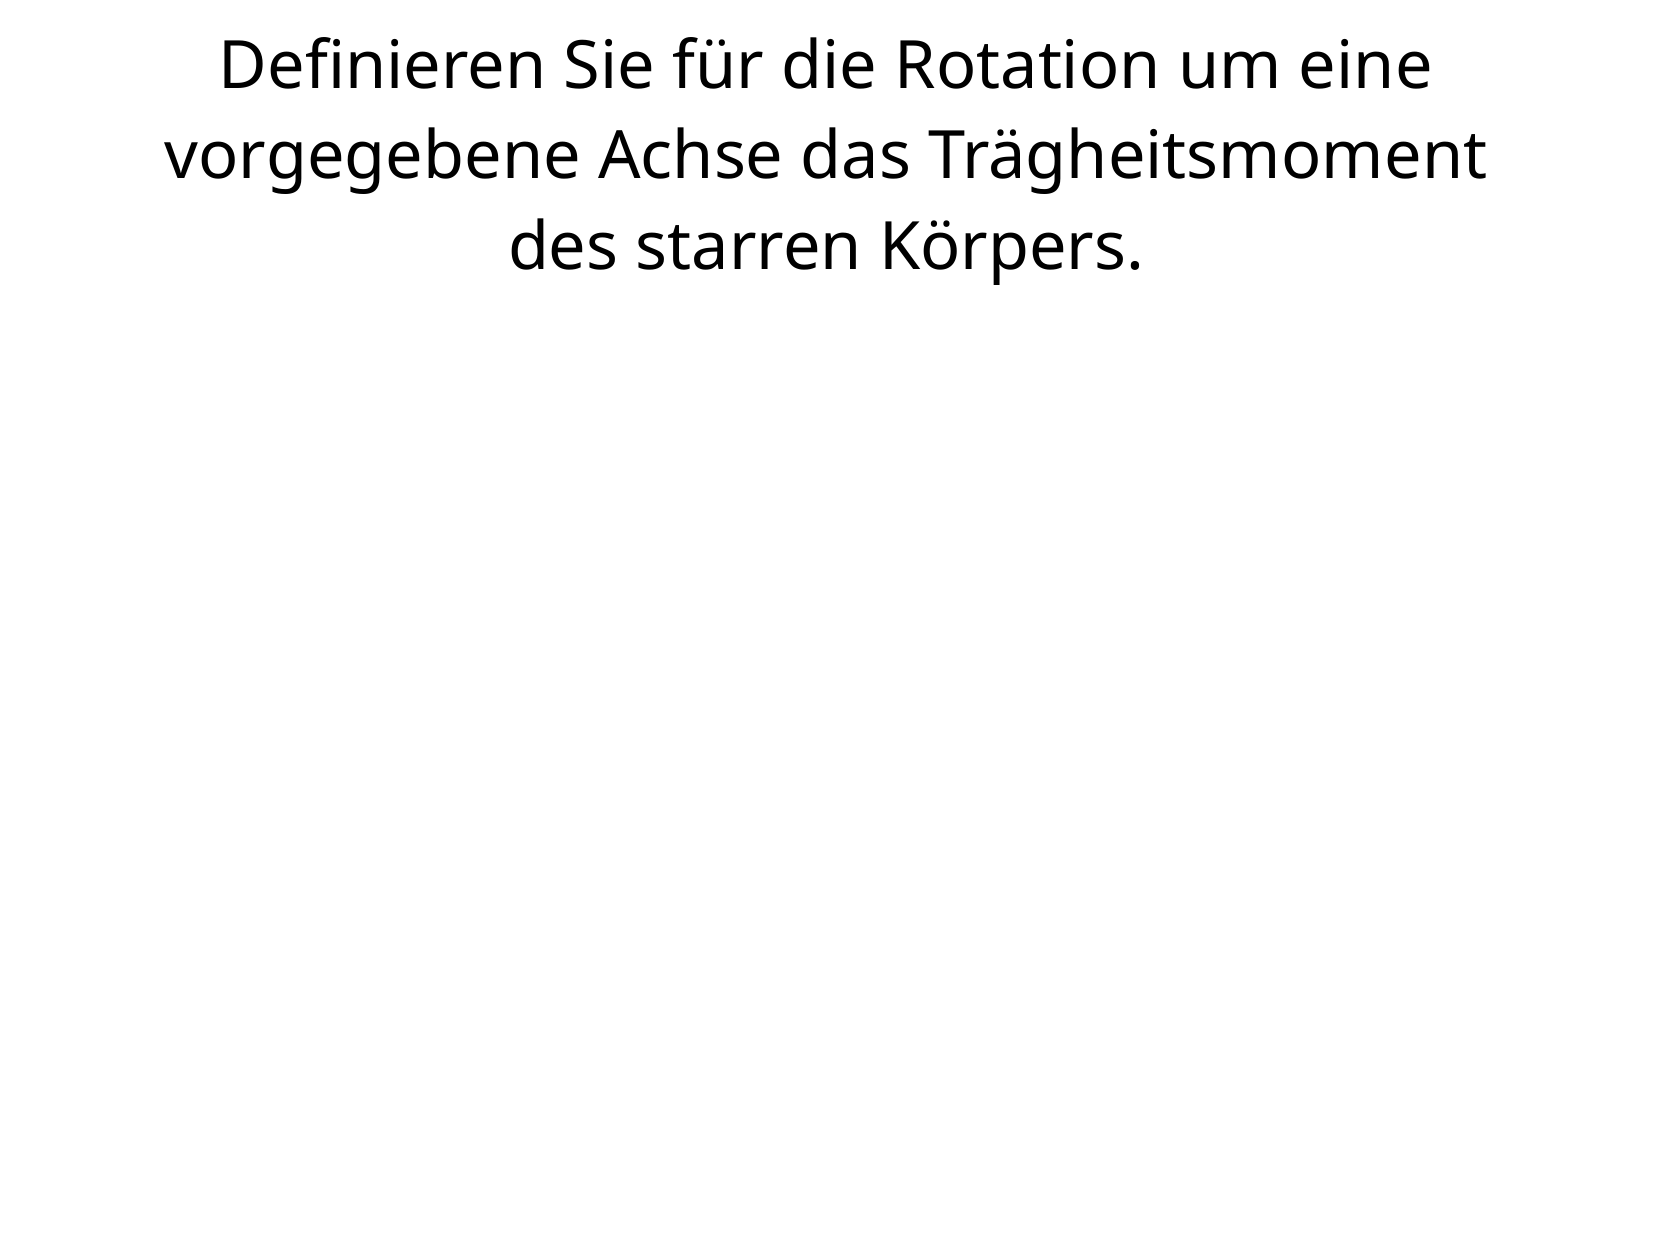

# Definieren Sie für die Rotation um eine vorgegebene Achse das Trägheitsmoment des starren Körpers.